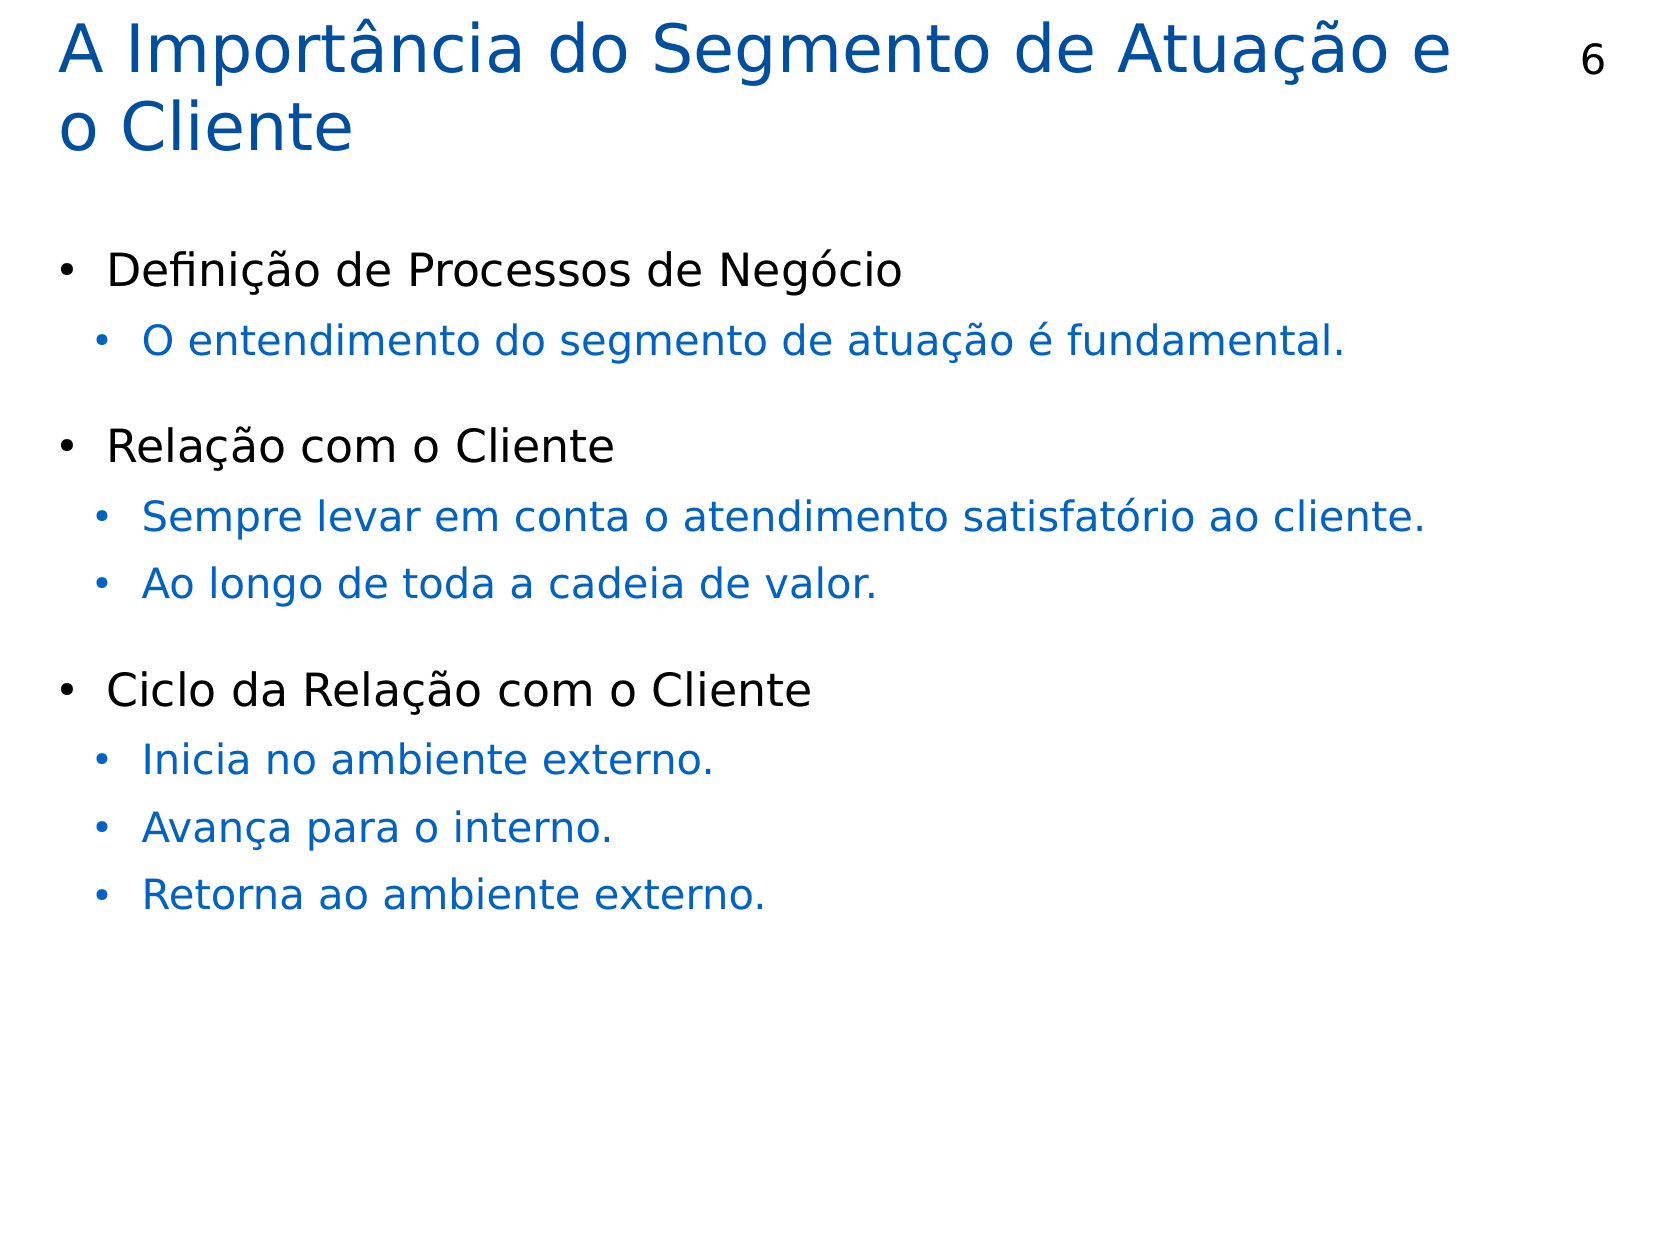

# A Importância do Segmento de Atuação e o Cliente
6
Definição de Processos de Negócio
O entendimento do segmento de atuação é fundamental.
Relação com o Cliente
Sempre levar em conta o atendimento satisfatório ao cliente.
Ao longo de toda a cadeia de valor.
Ciclo da Relação com o Cliente
Inicia no ambiente externo.
Avança para o interno.
Retorna ao ambiente externo.